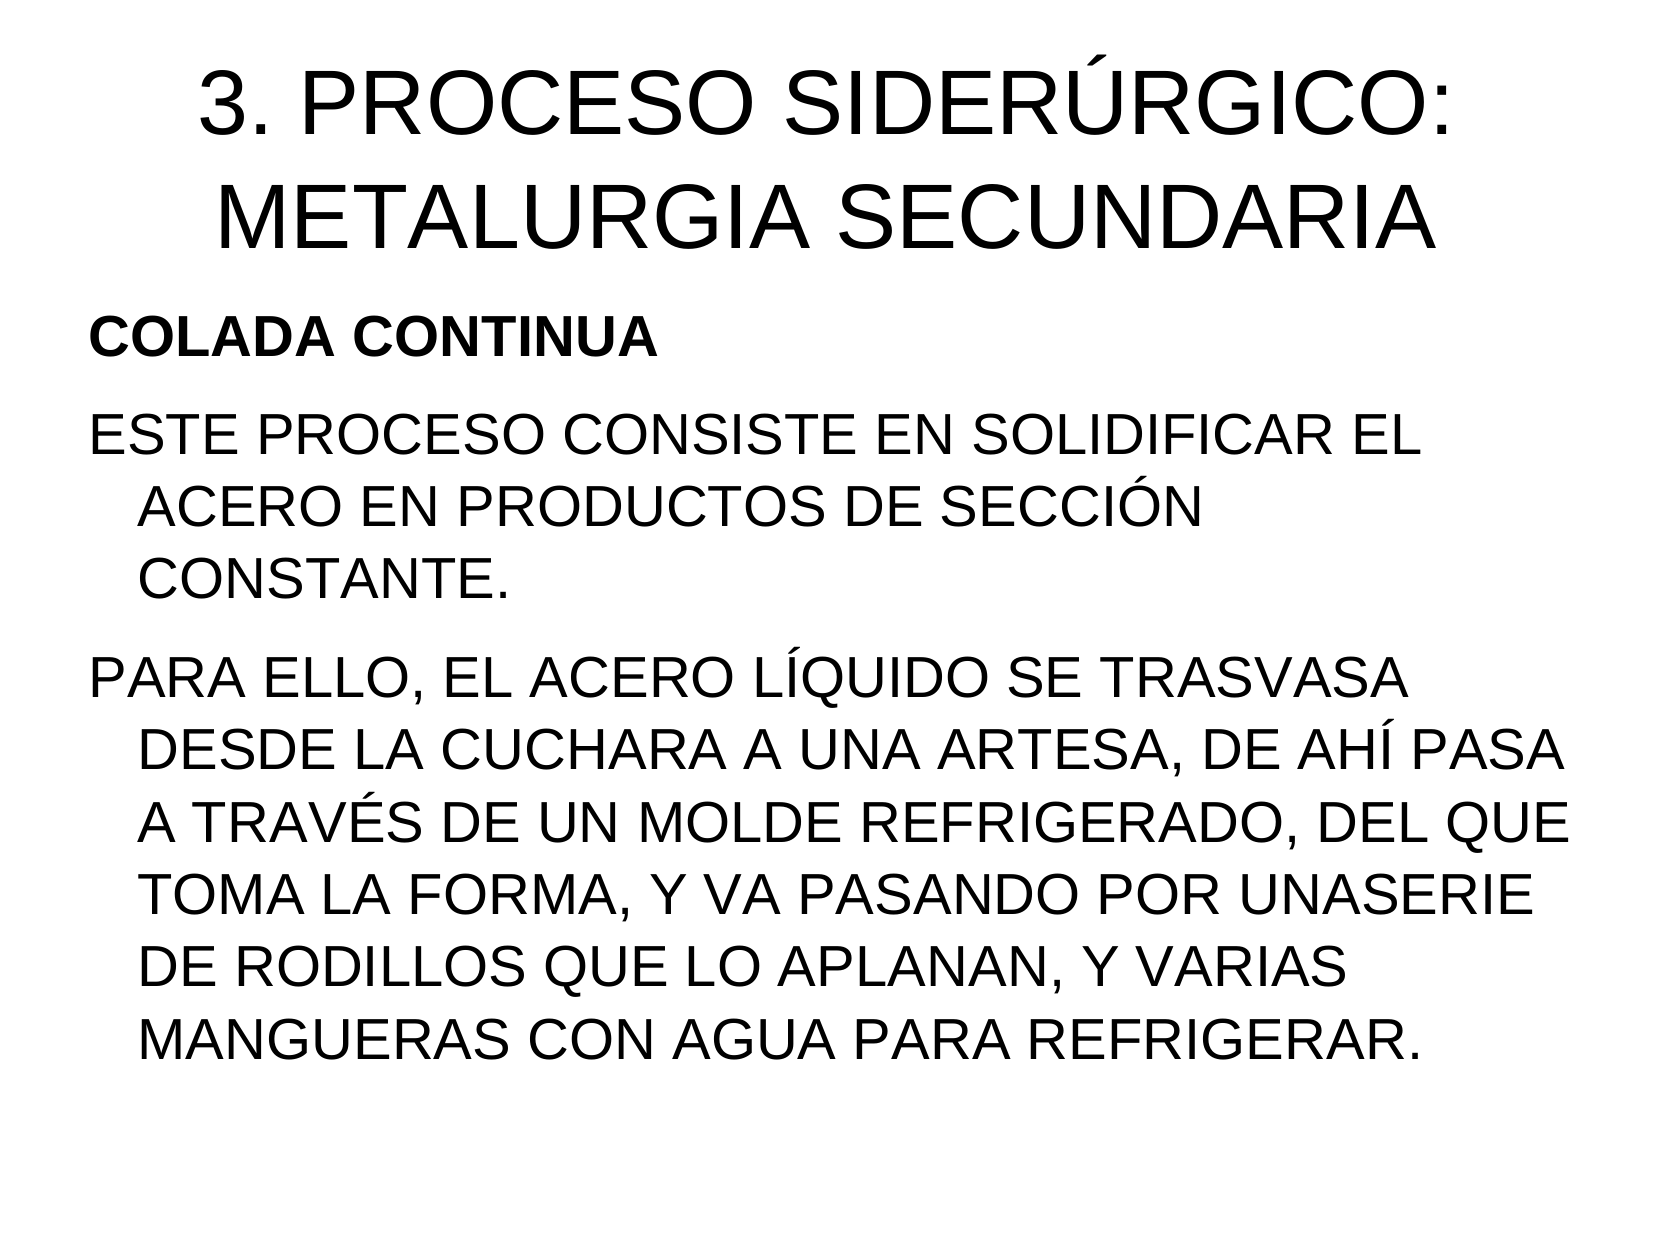

# 3. PROCESO SIDERÚRGICO: METALURGIA SECUNDARIA
COLADA CONTINUA
ESTE PROCESO CONSISTE EN SOLIDIFICAR EL ACERO EN PRODUCTOS DE SECCIÓN CONSTANTE.
PARA ELLO, EL ACERO LÍQUIDO SE TRASVASA DESDE LA CUCHARA A UNA ARTESA, DE AHÍ PASA A TRAVÉS DE UN MOLDE REFRIGERADO, DEL QUE TOMA LA FORMA, Y VA PASANDO POR UNASERIE DE RODILLOS QUE LO APLANAN, Y VARIAS MANGUERAS CON AGUA PARA REFRIGERAR.